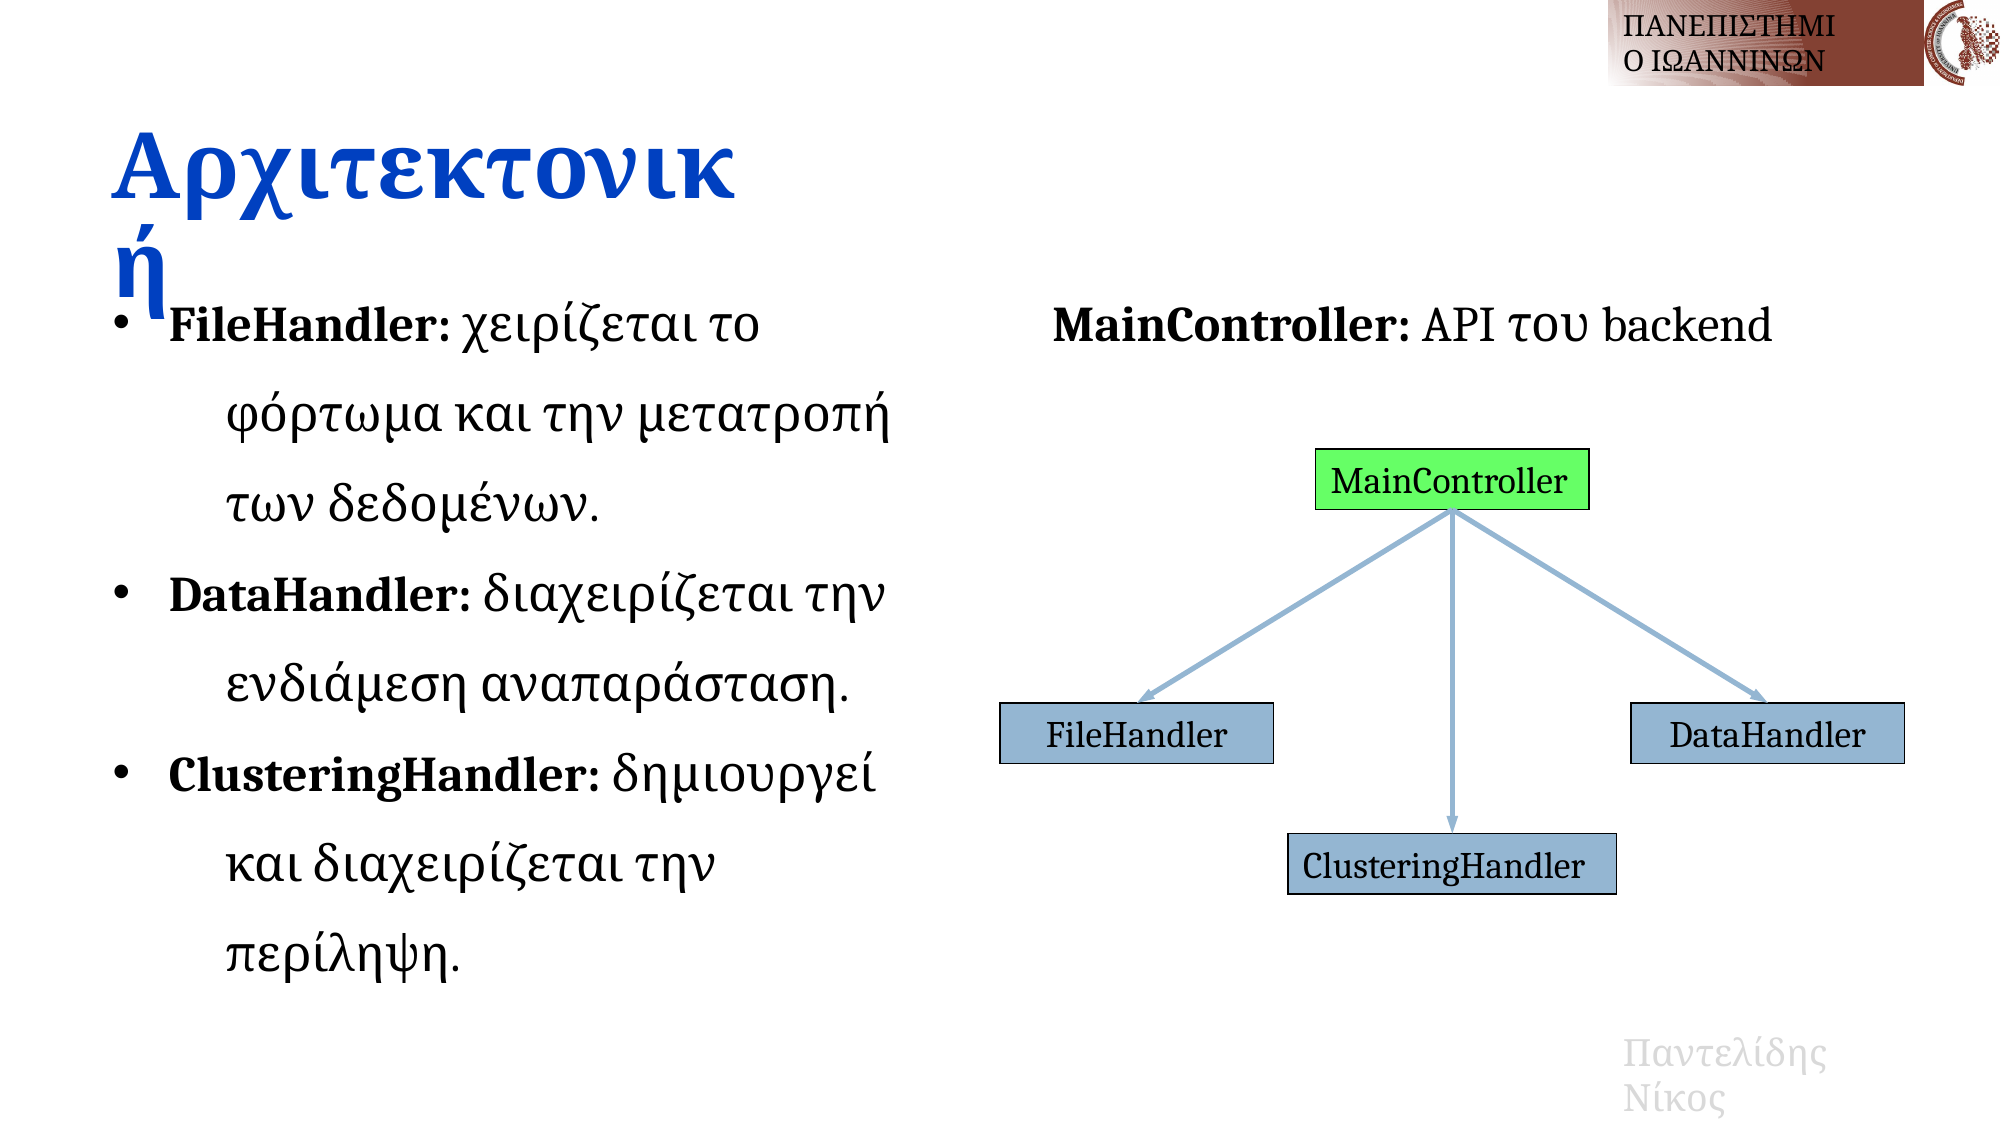

Αρχιτεκτονική
FileHandler: χειρίζεται το φόρτωμα και την μετατροπή των δεδομένων.
DataHandler: διαχειρίζεται την ενδιάμεση αναπαράσταση.
ClusteringHandler: δημιουργεί και διαχειρίζεται την περίληψη.
MainController: API του backend
MainController
FileHandler
DataHandler
ClusteringHandler